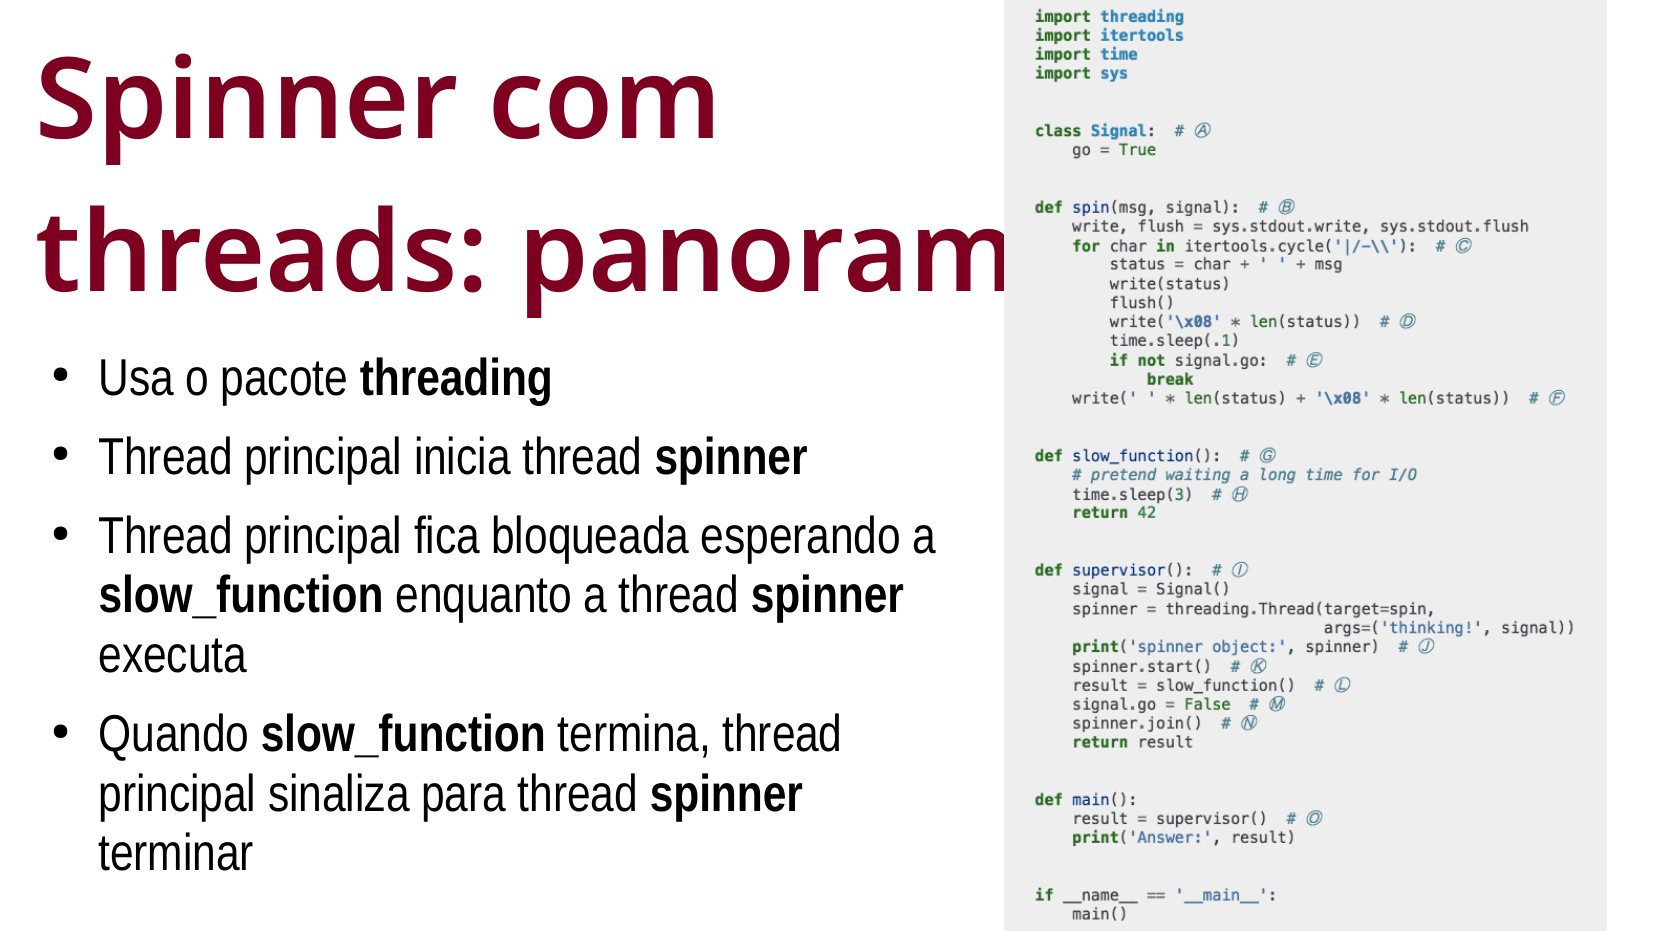

# Spinner com threads: panorama
Usa o pacote threading
Thread principal inicia thread spinner
Thread principal fica bloqueada esperando a slow_function enquanto a thread spinner executa
Quando slow_function termina, thread principal sinaliza para thread spinner terminar